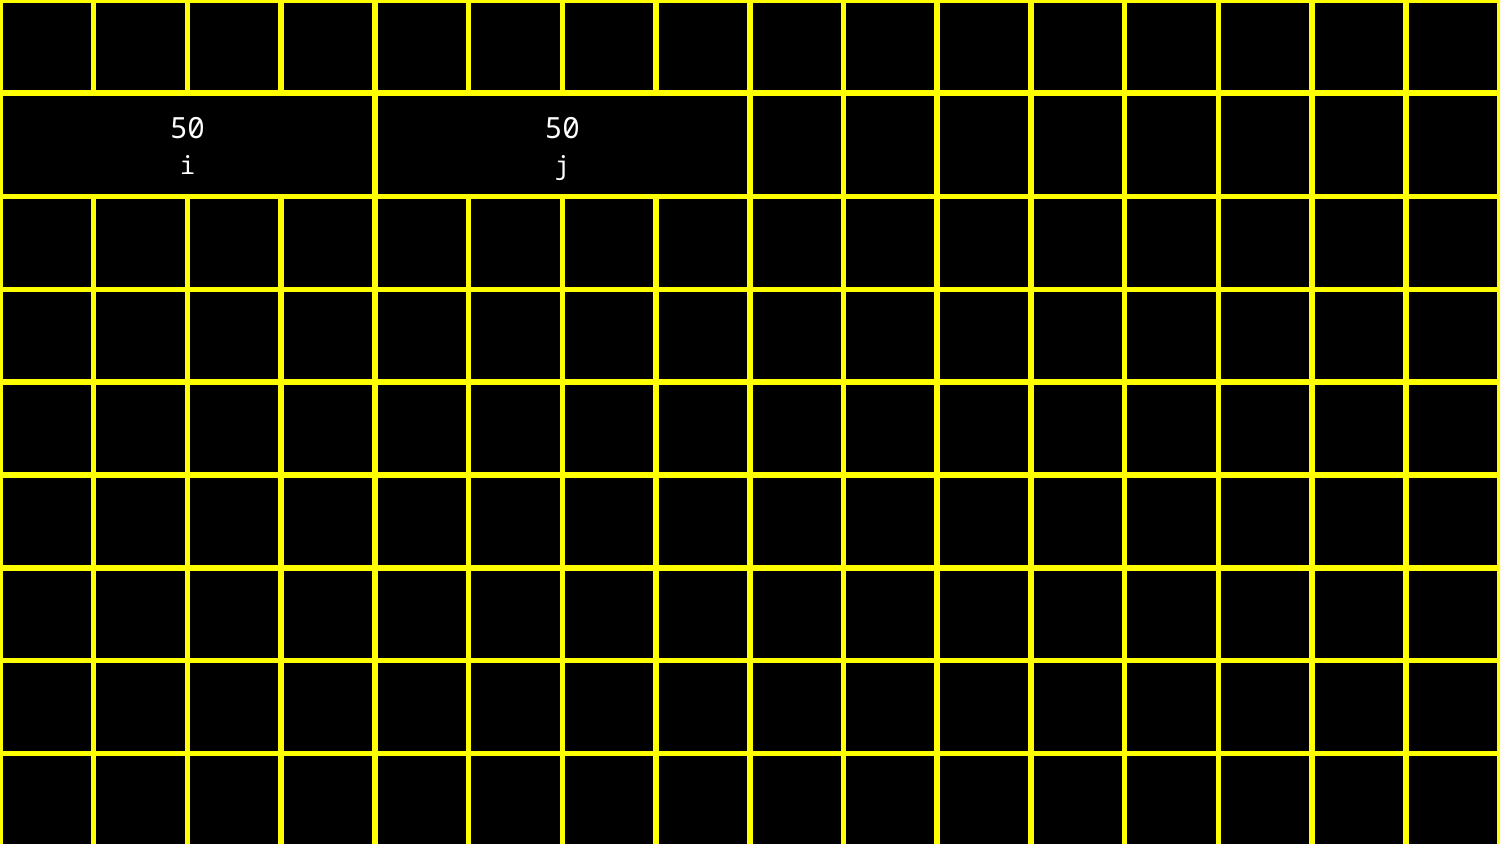

| | | | | | | | | | | | | | | | |
| --- | --- | --- | --- | --- | --- | --- | --- | --- | --- | --- | --- | --- | --- | --- | --- |
| 50 i | | | | 50 j | | | | | | | | | | | |
| | | | | | | | | | | | | | | | |
| | | | | | | | | | | | | | | | |
| | | | | | | | | | | | | | | | |
| | | | | | | | | | | | | | | | |
| | | | | | | | | | | | | | | | |
| | | | | | | | | | | | | | | | |
| | | | | | | | | | | | | | | | |
| | | | | | | | | | | | | | | | |
| | | | | | | | | | | | | | | | |
| | | | | | | | | | | | | | | | |